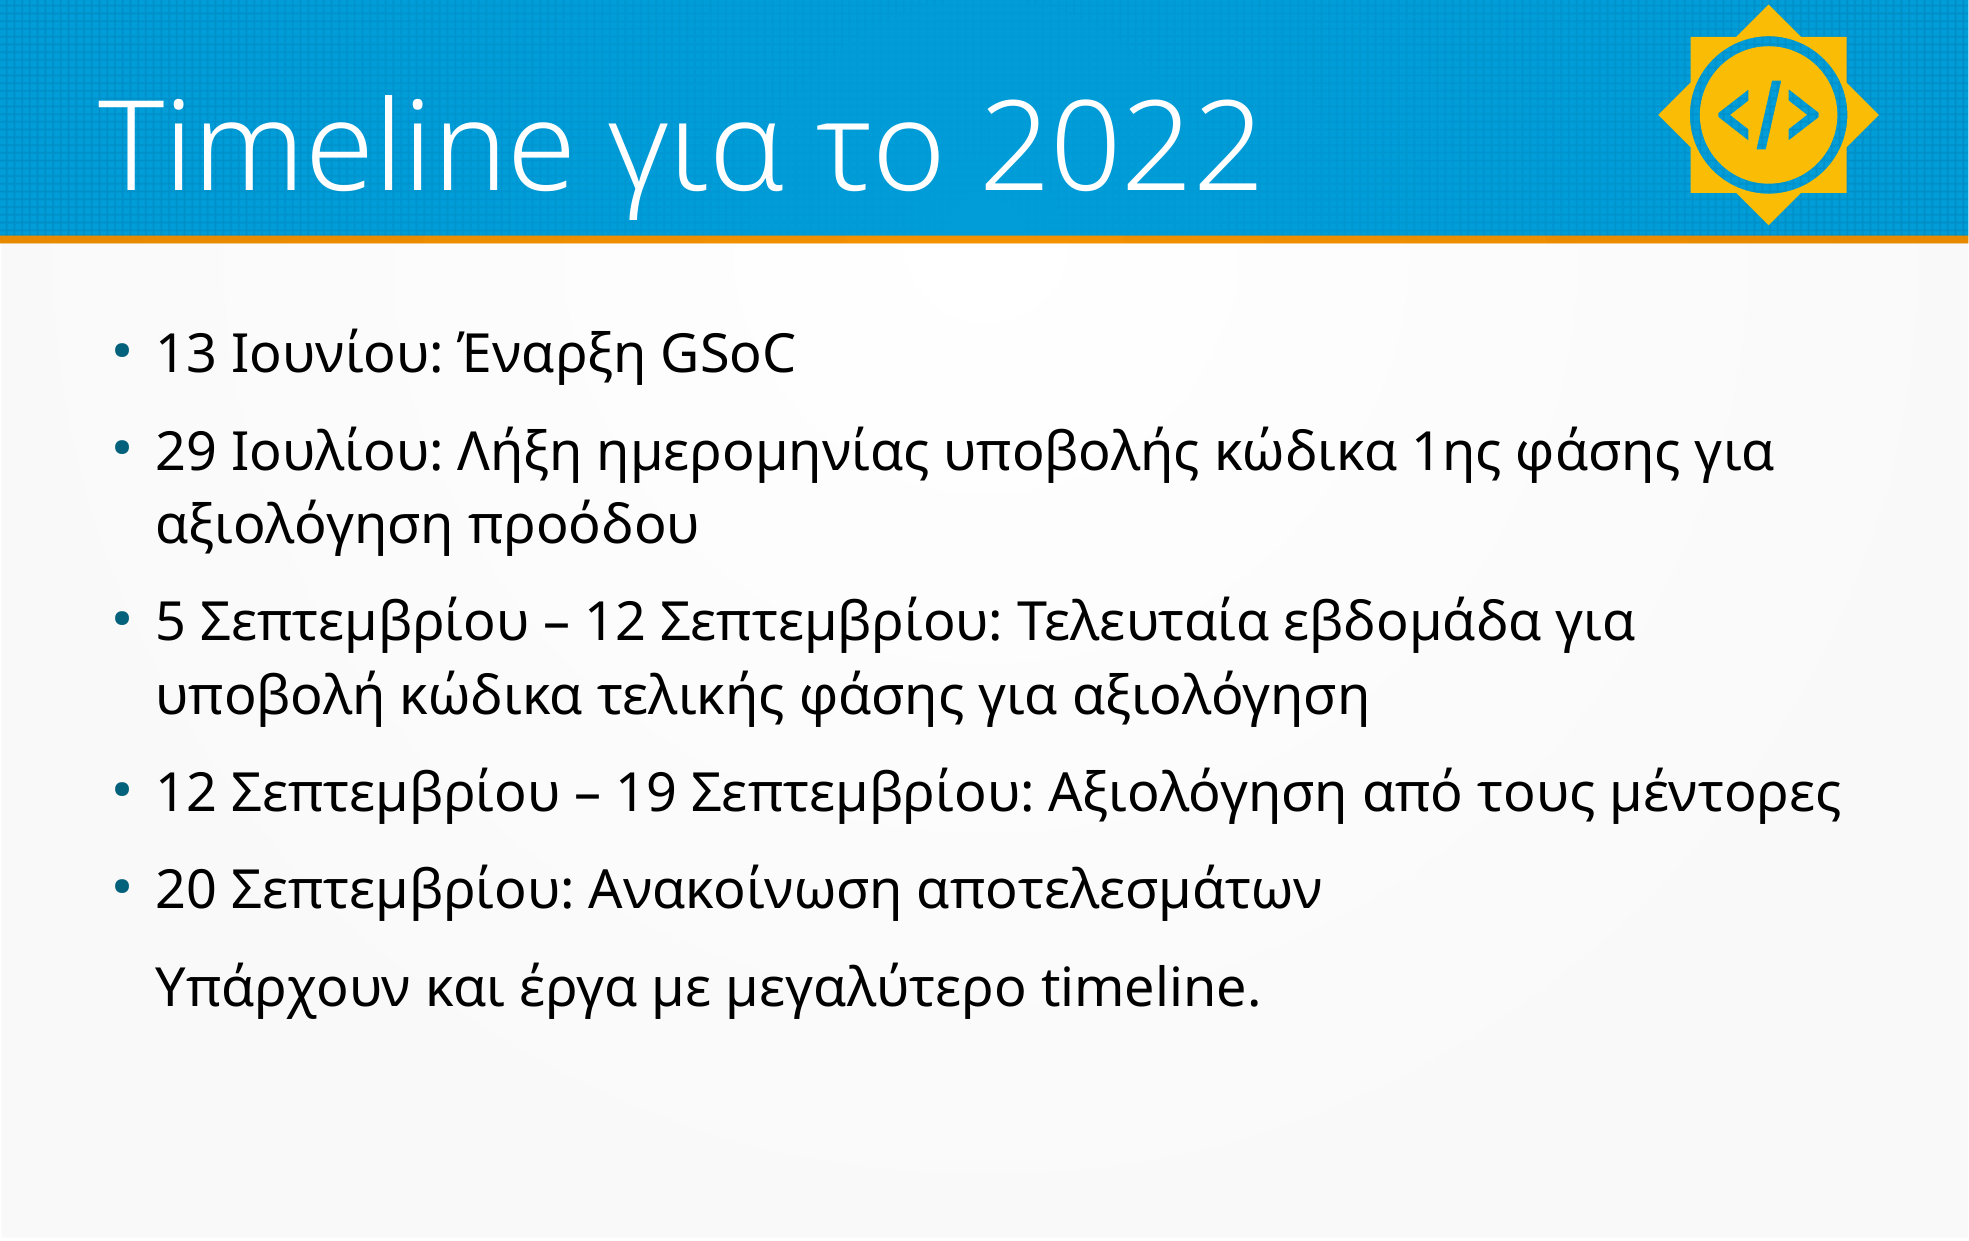

# Timeline για το 2022
13 Ιουνίου: Έναρξη GSoC
29 Ιουλίου: Λήξη ημερομηνίας υποβολής κώδικα 1ης φάσης για αξιολόγηση προόδου
5 Σεπτεμβρίου – 12 Σεπτεμβρίου: Τελευταία εβδομάδα για υποβολή κώδικα τελικής φάσης για αξιολόγηση
12 Σεπτεμβρίου – 19 Σεπτεμβρίου: Αξιολόγηση από τους μέντορες
20 Σεπτεμβρίου: Ανακοίνωση αποτελεσμάτων
Υπάρχουν και έργα με μεγαλύτερο timeline.